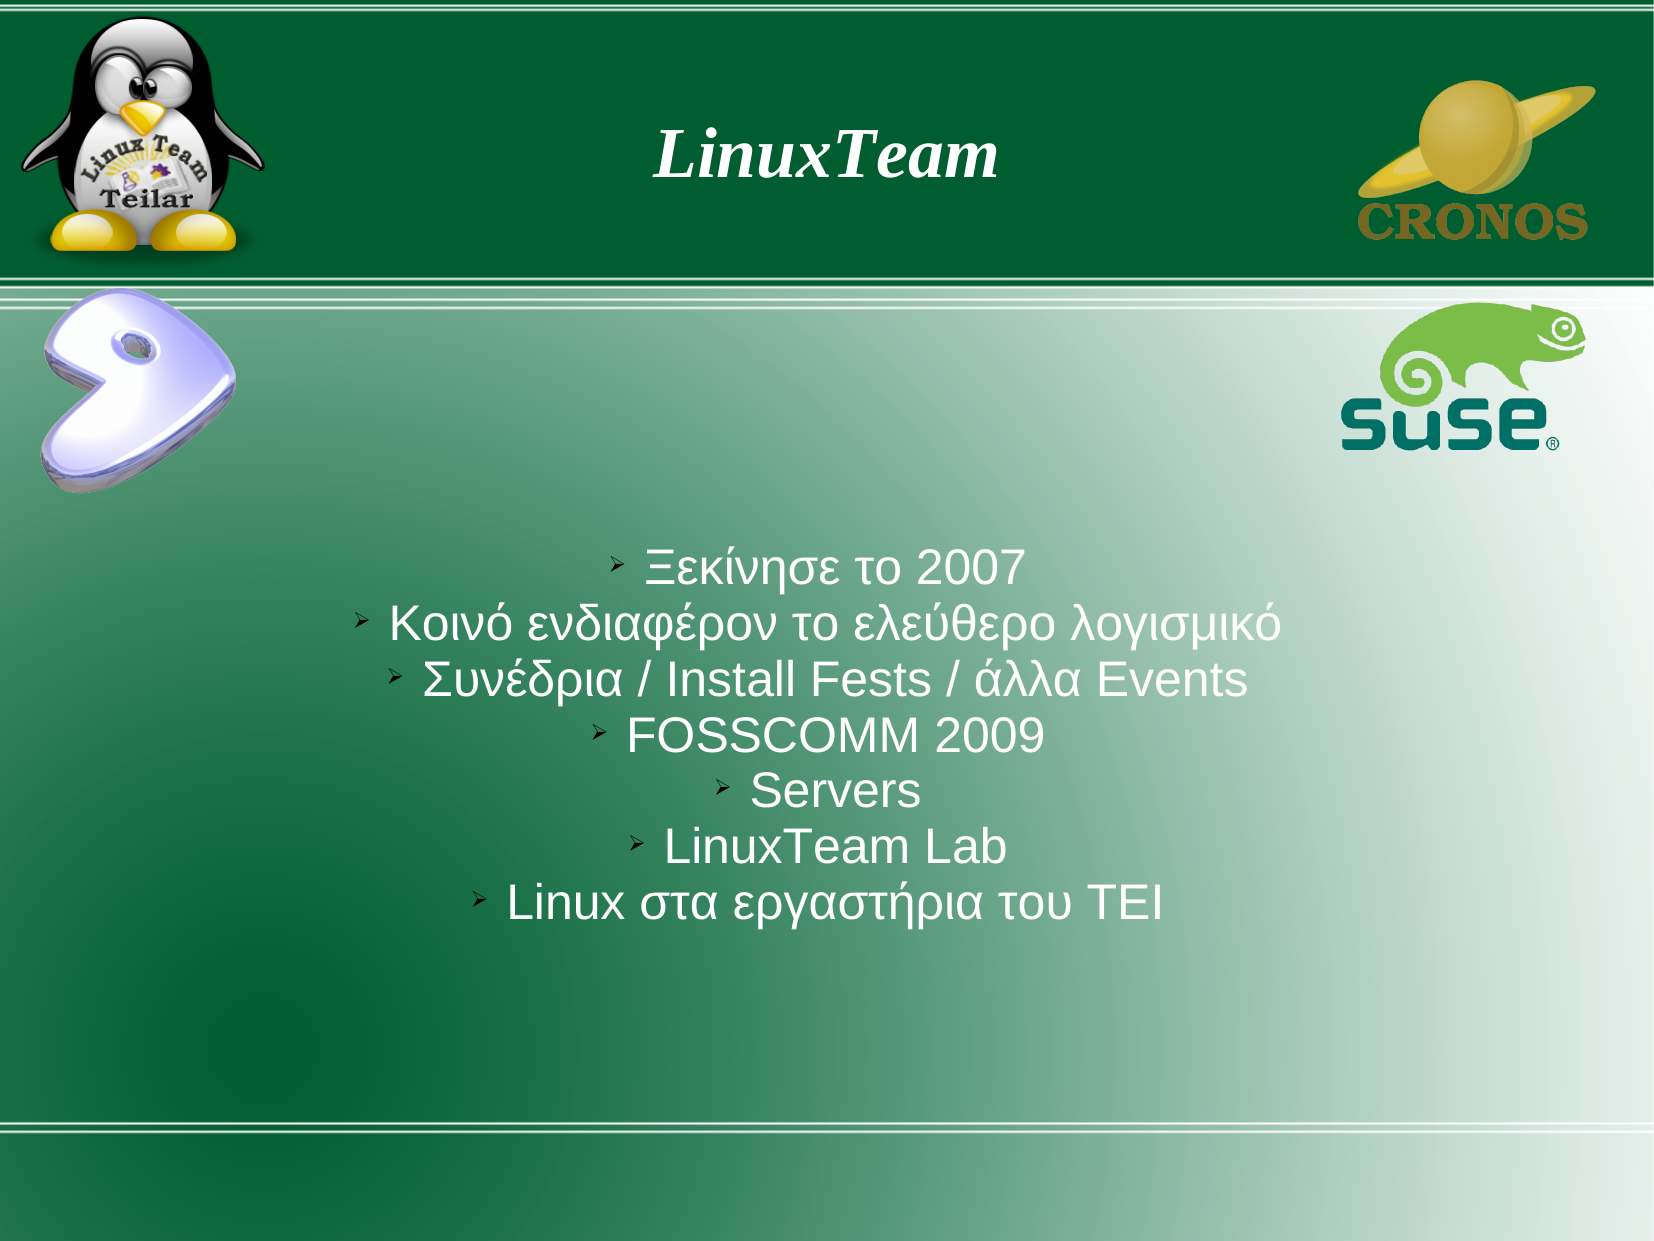

# LinuxTeam
Ξεκίνησε το 2007
Κοινό ενδιαφέρον το ελεύθερο λογισμικό
Συνέδρια / Install Fests / άλλα Events
FOSSCOMM 2009
Servers
LinuxTeam Lab
Linux στα εργαστήρια του ΤΕΙ